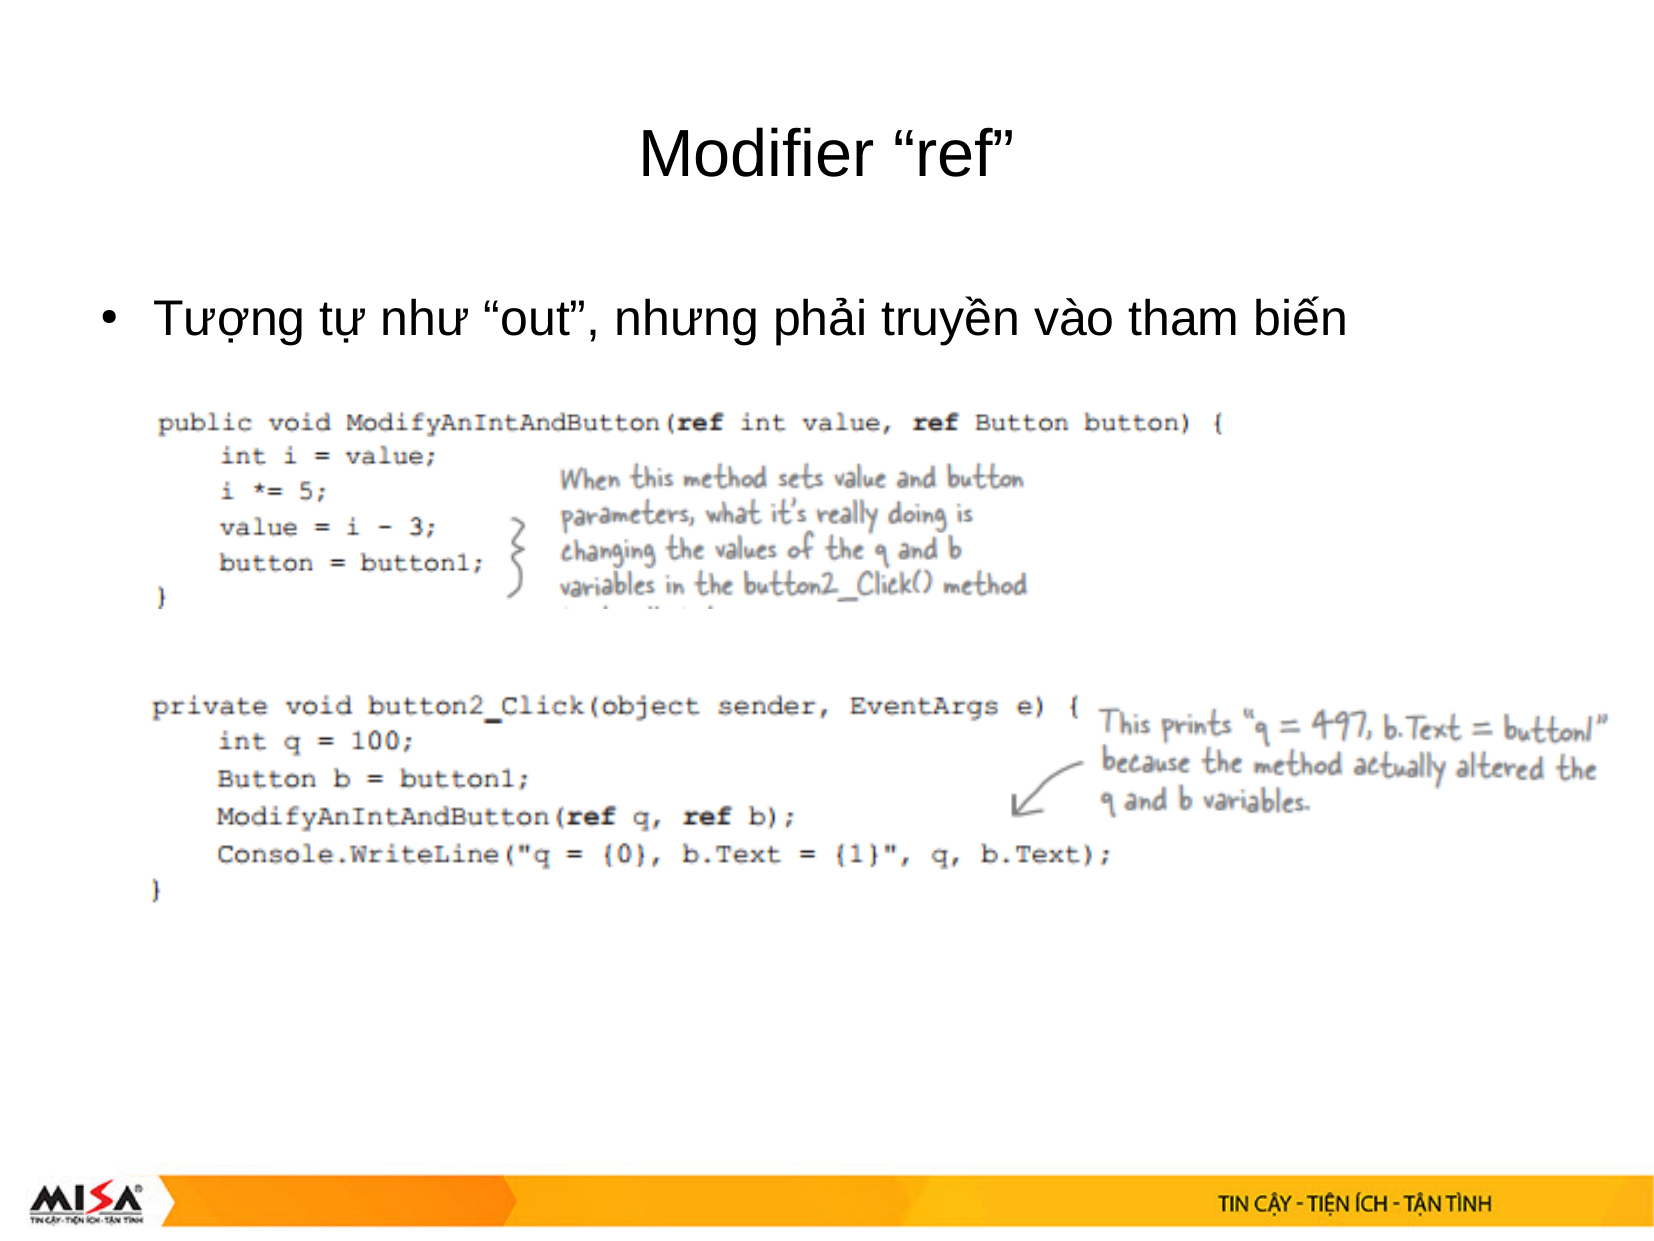

# Modifier “ref”
Tượng tự như “out”, nhưng phải truyền vào tham biến